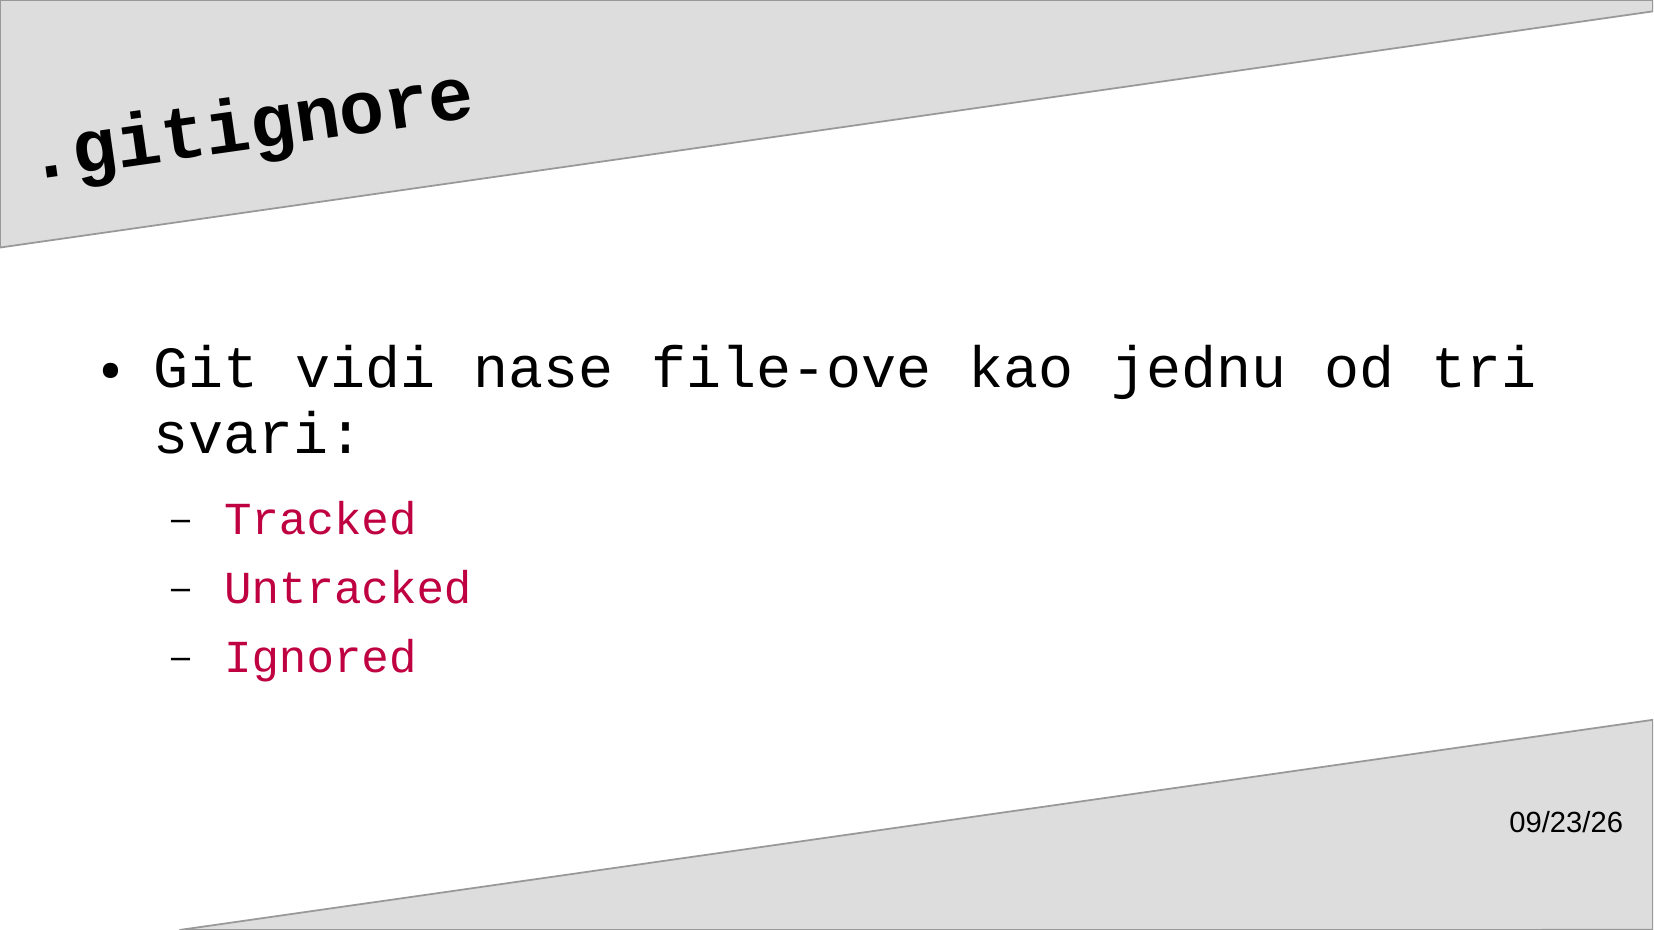

# .gitignore
Git vidi nase file-ove kao jednu od tri svari:
Tracked
Untracked
Ignored
38